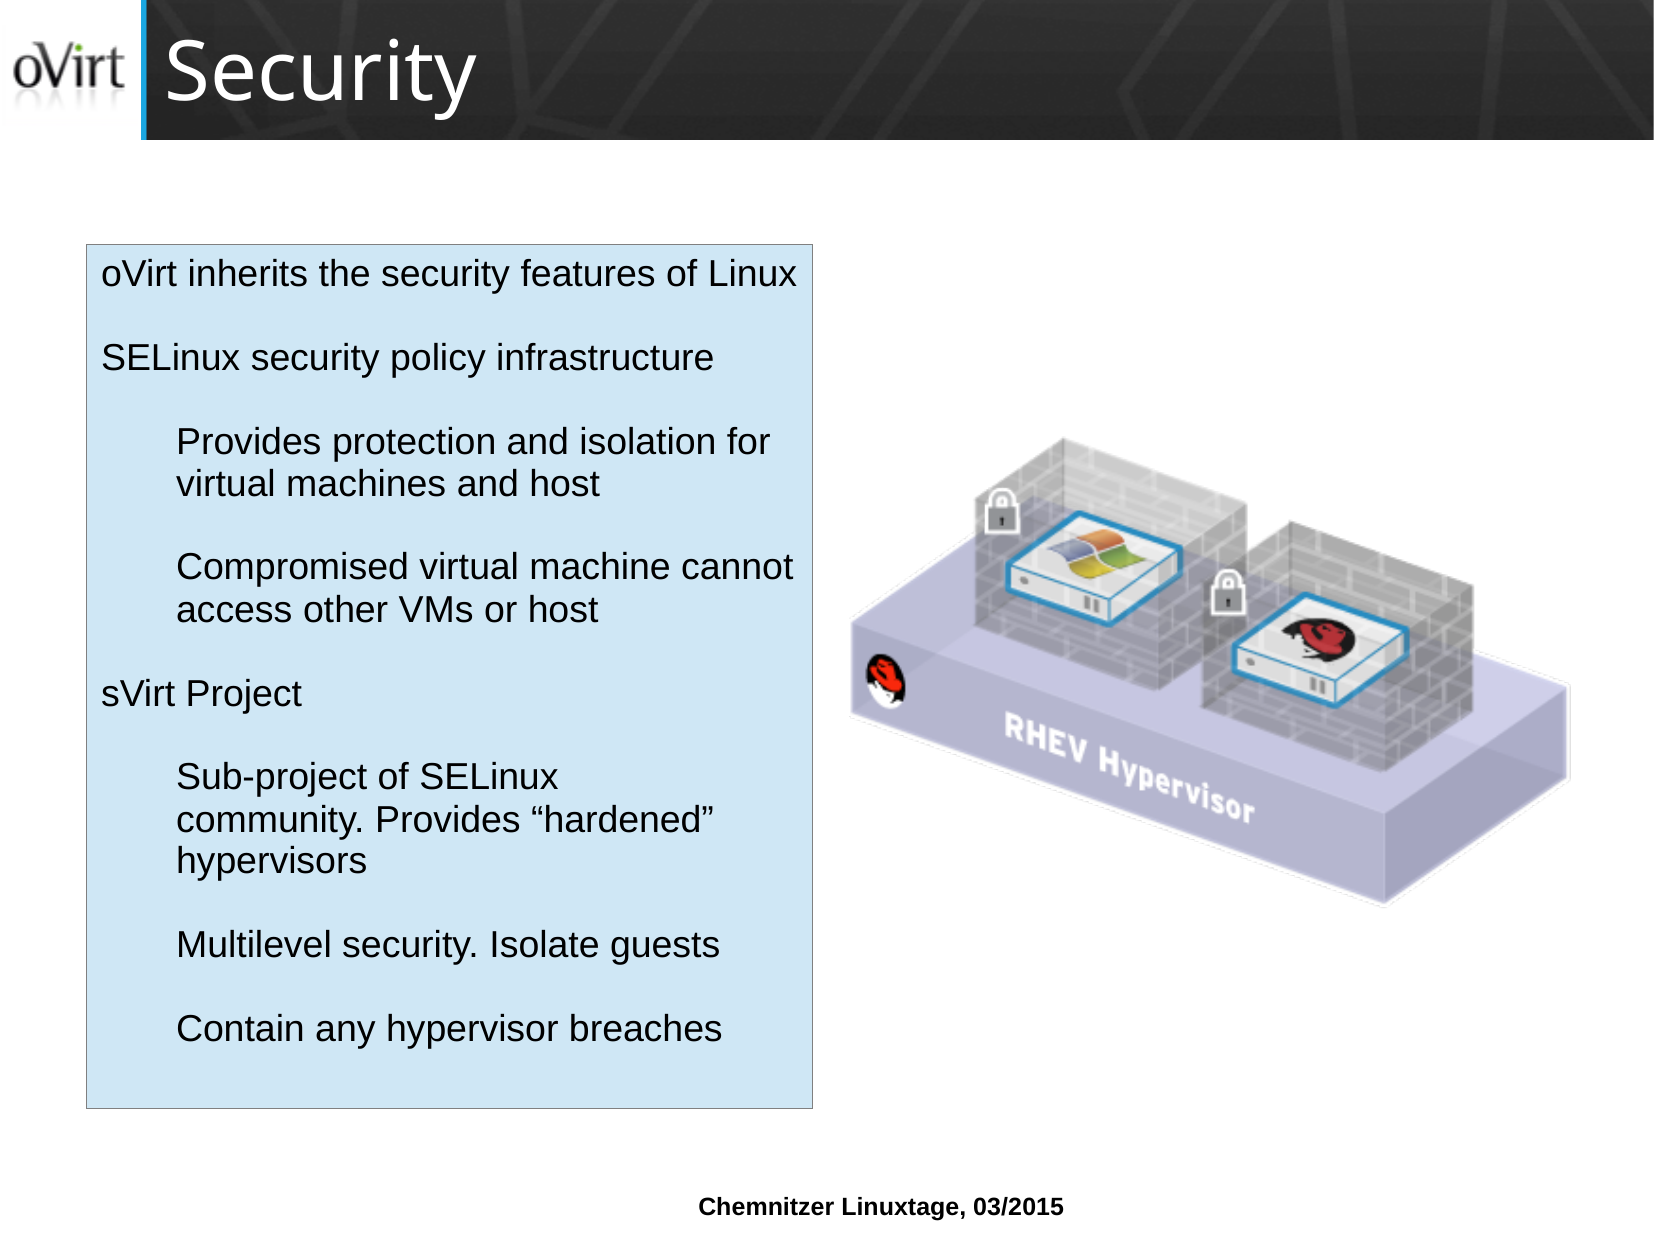

# Security
oVirt inherits the security features of Linux
SELinux security policy infrastructure
	Provides protection and isolation for 	virtual machines and host
	Compromised virtual machine cannot 	access other VMs or host
sVirt Project
	Sub-project of SELinux 				community. Provides “hardened” 		hypervisors
	Multilevel security. Isolate guests
	Contain any hypervisor breaches